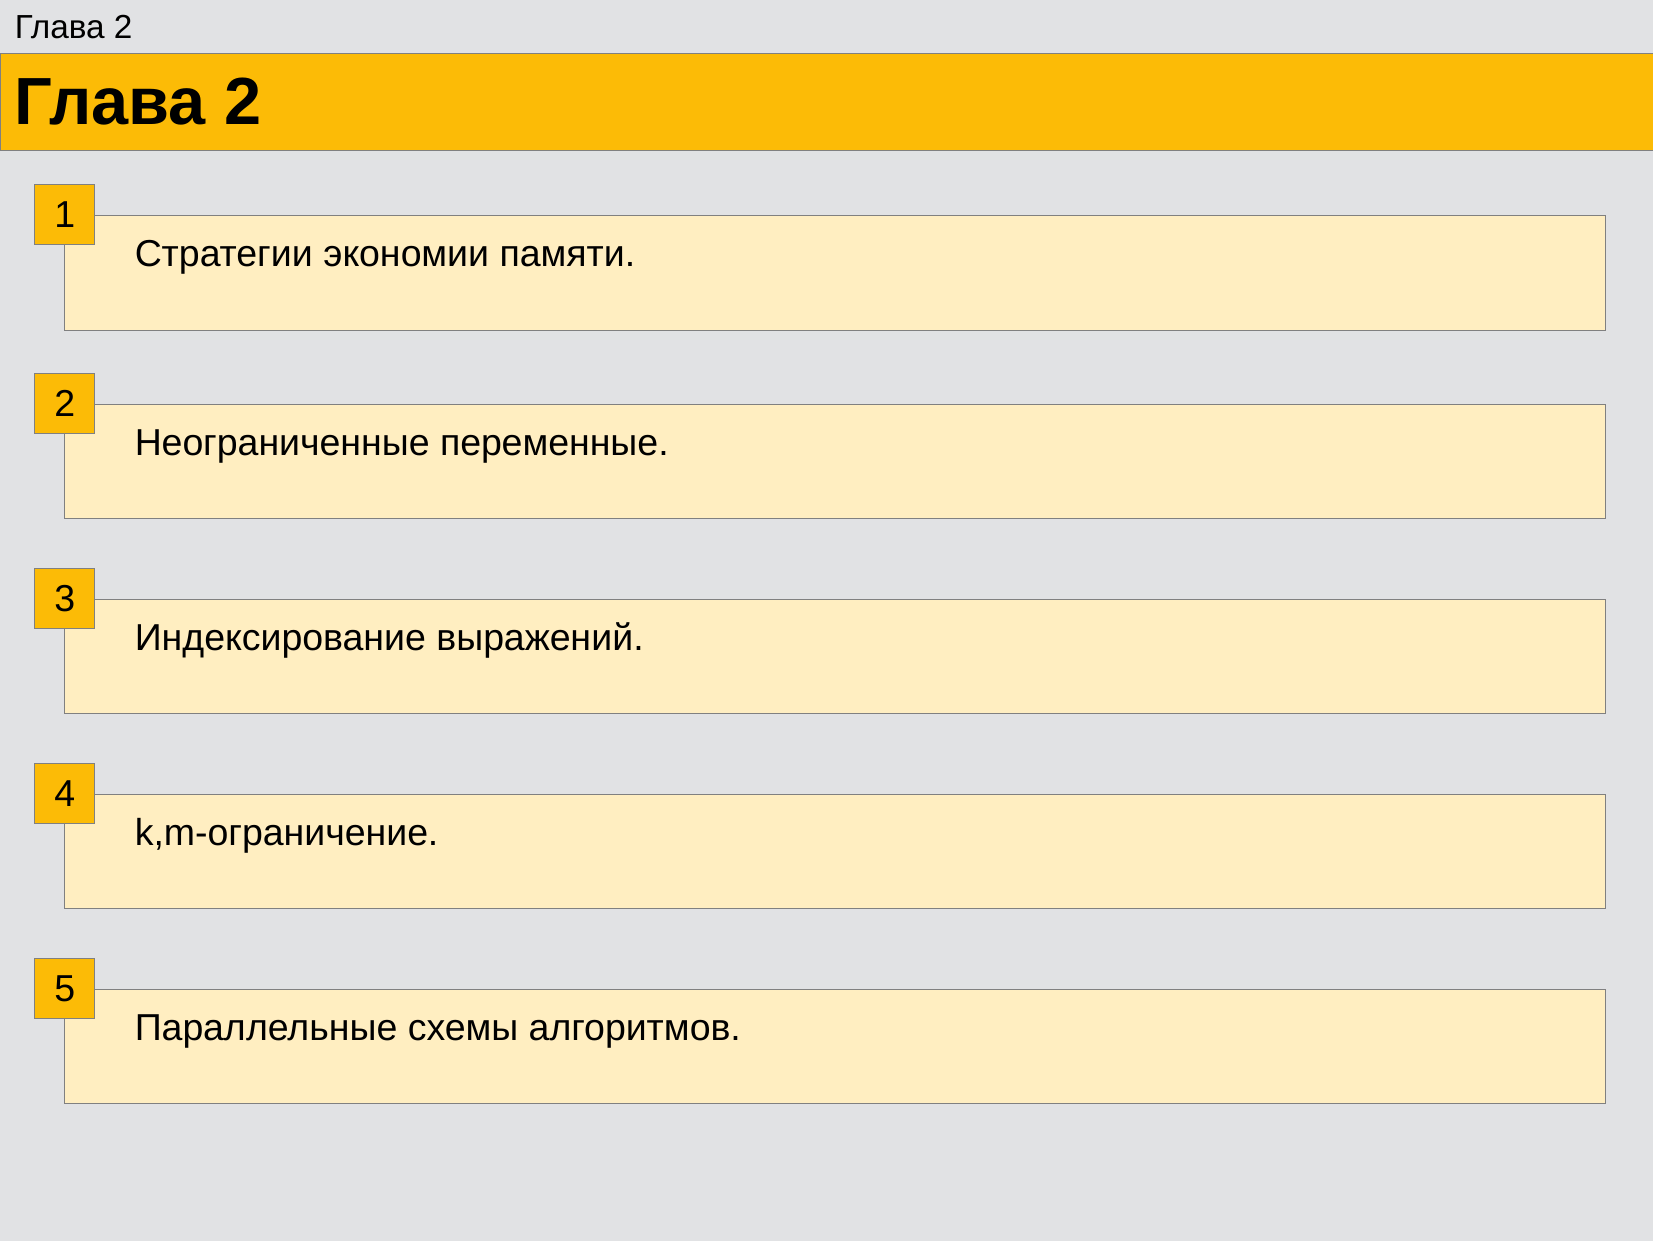

Глава 2
Глава 2
1
Стратегии экономии памяти.
2
Неограниченные переменные.
3
Индексирование выражений.
4
k,m-ограничение.
5
Параллельные схемы алгоритмов.